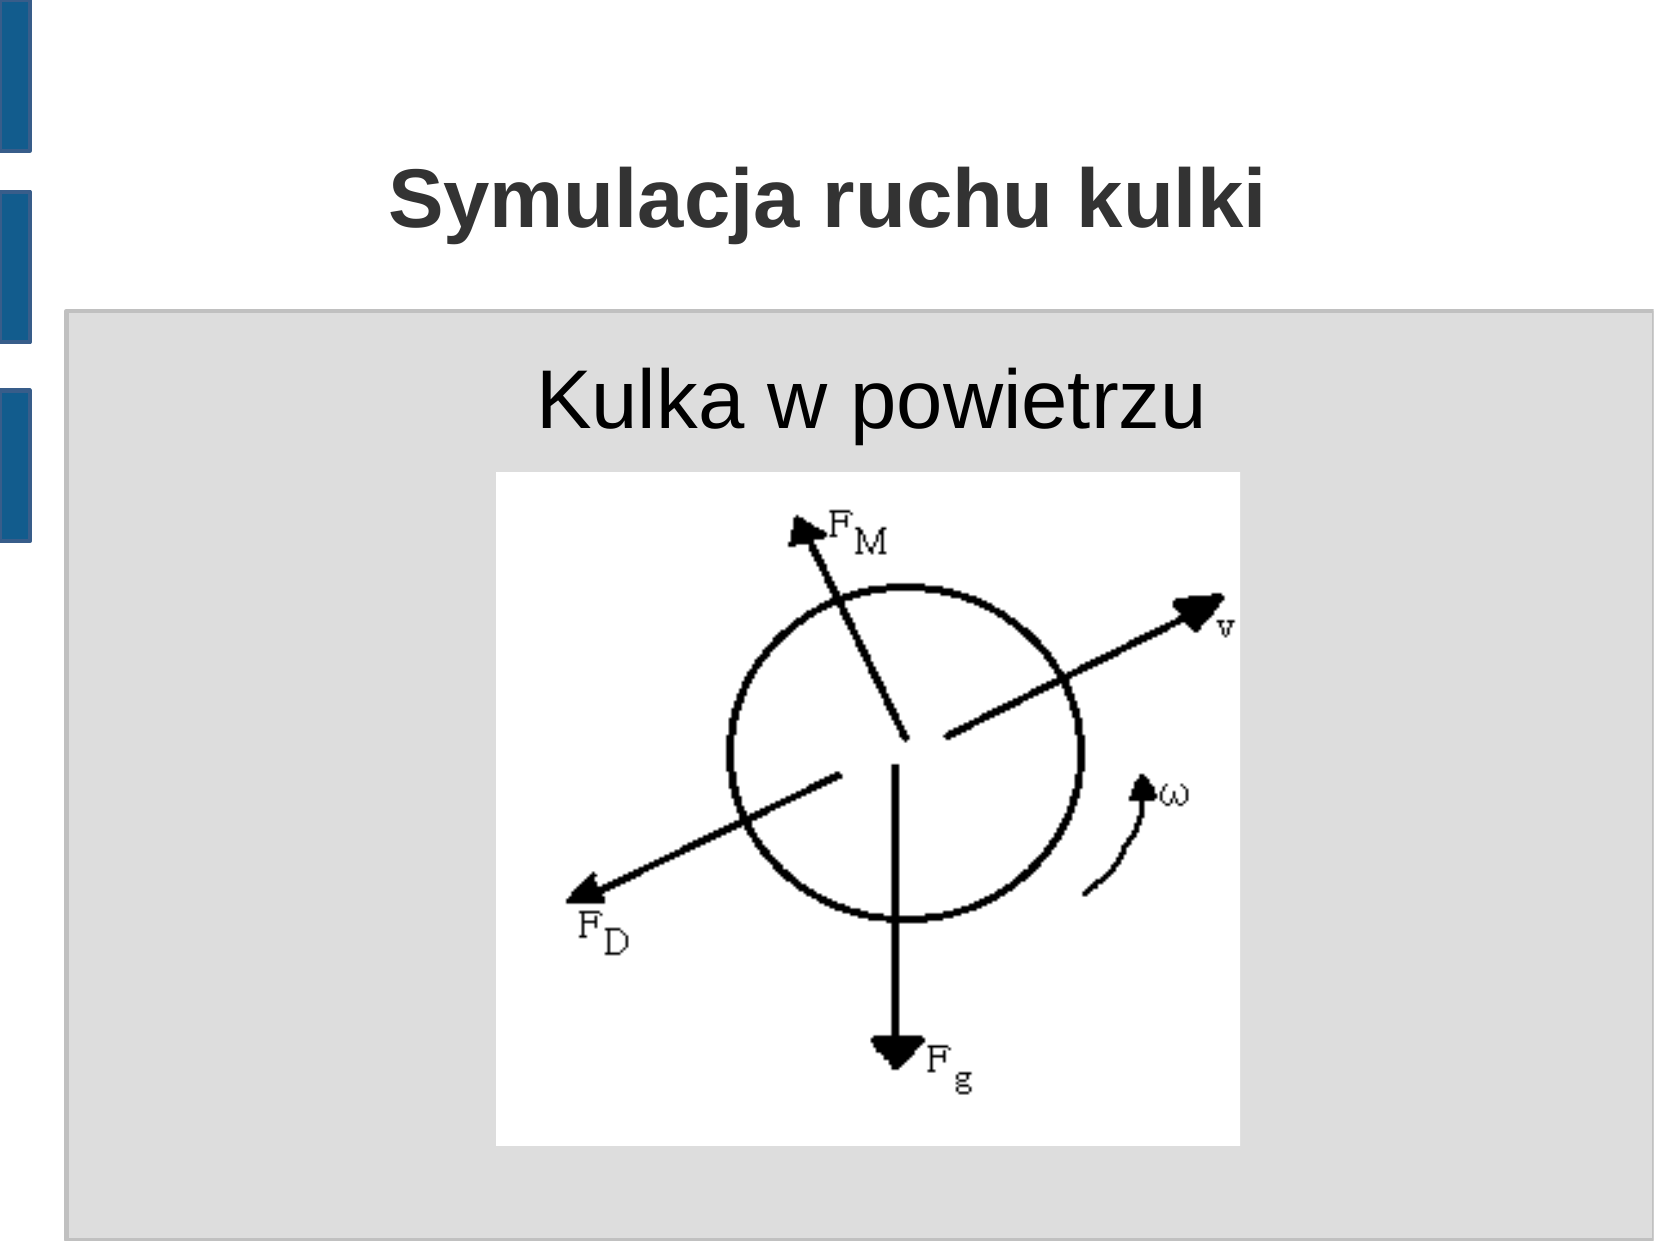

# Symulacja ruchu kulki
Kulka w powietrzu